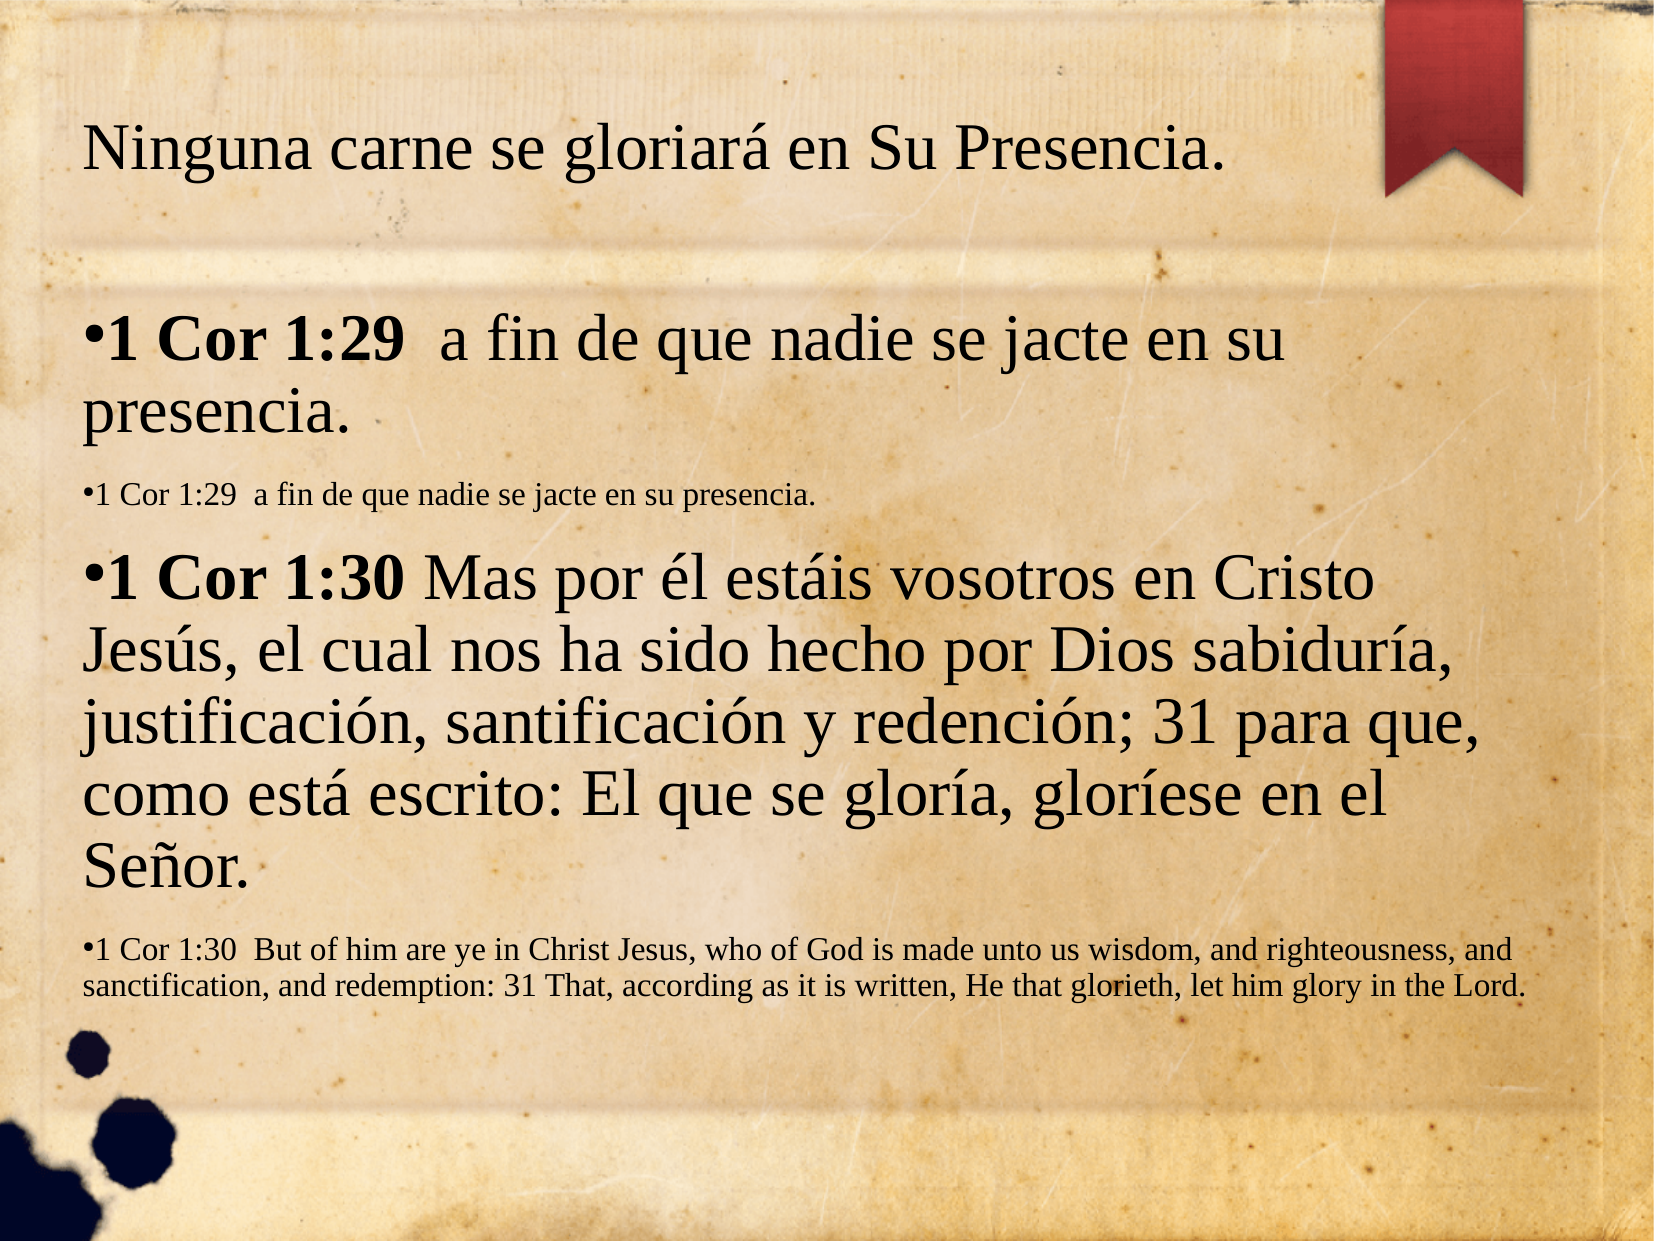

# Ninguna carne se gloriará en Su Presencia.
1 Cor 1:29  a fin de que nadie se jacte en su presencia.
1 Cor 1:29  a fin de que nadie se jacte en su presencia.
1 Cor 1:30 Mas por él estáis vosotros en Cristo Jesús, el cual nos ha sido hecho por Dios sabiduría, justificación, santificación y redención; 31 para que, como está escrito: El que se gloría, gloríese en el Señor.
1 Cor 1:30  But of him are ye in Christ Jesus, who of God is made unto us wisdom, and righteousness, and sanctification, and redemption: 31 That, according as it is written, He that glorieth, let him glory in the Lord.